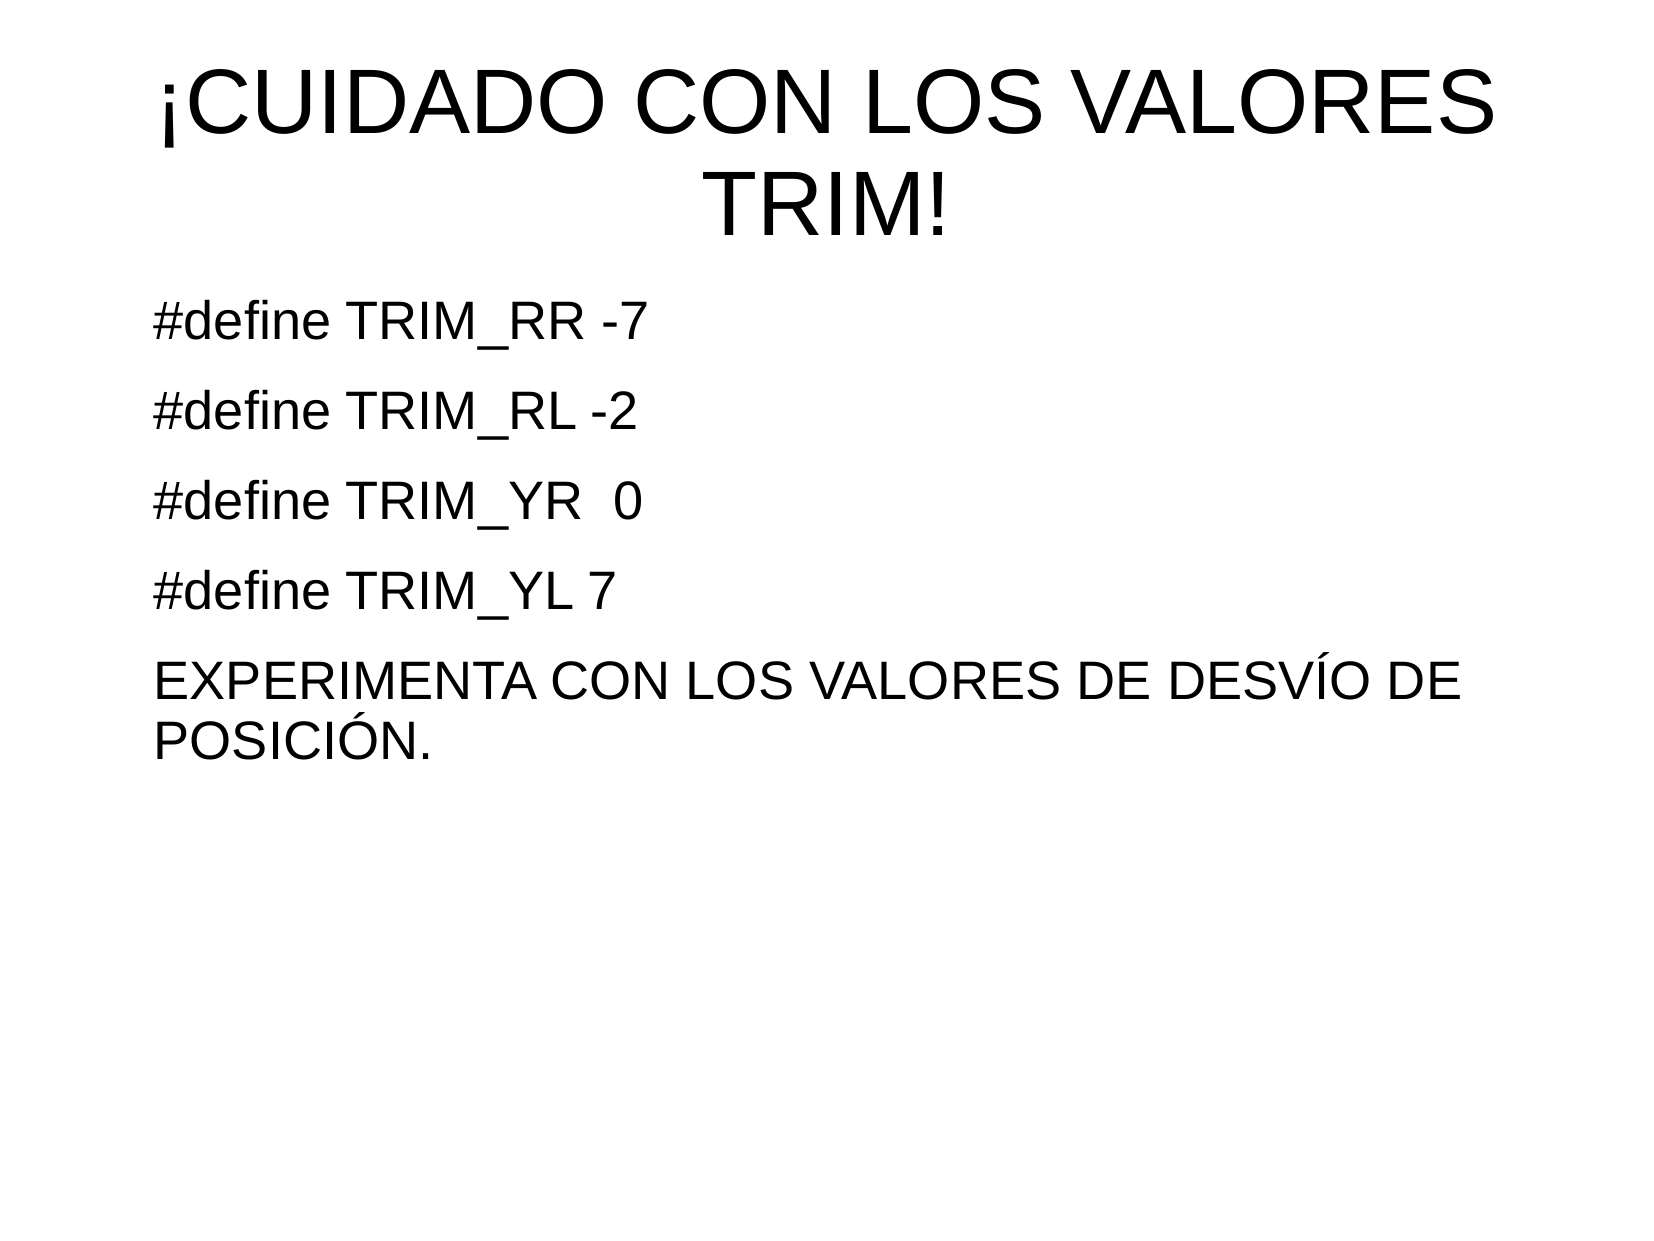

# ¡CUIDADO CON LOS VALORES TRIM!
#define TRIM_RR -7
#define TRIM_RL -2
#define TRIM_YR 0
#define TRIM_YL 7
EXPERIMENTA CON LOS VALORES DE DESVÍO DE POSICIÓN.